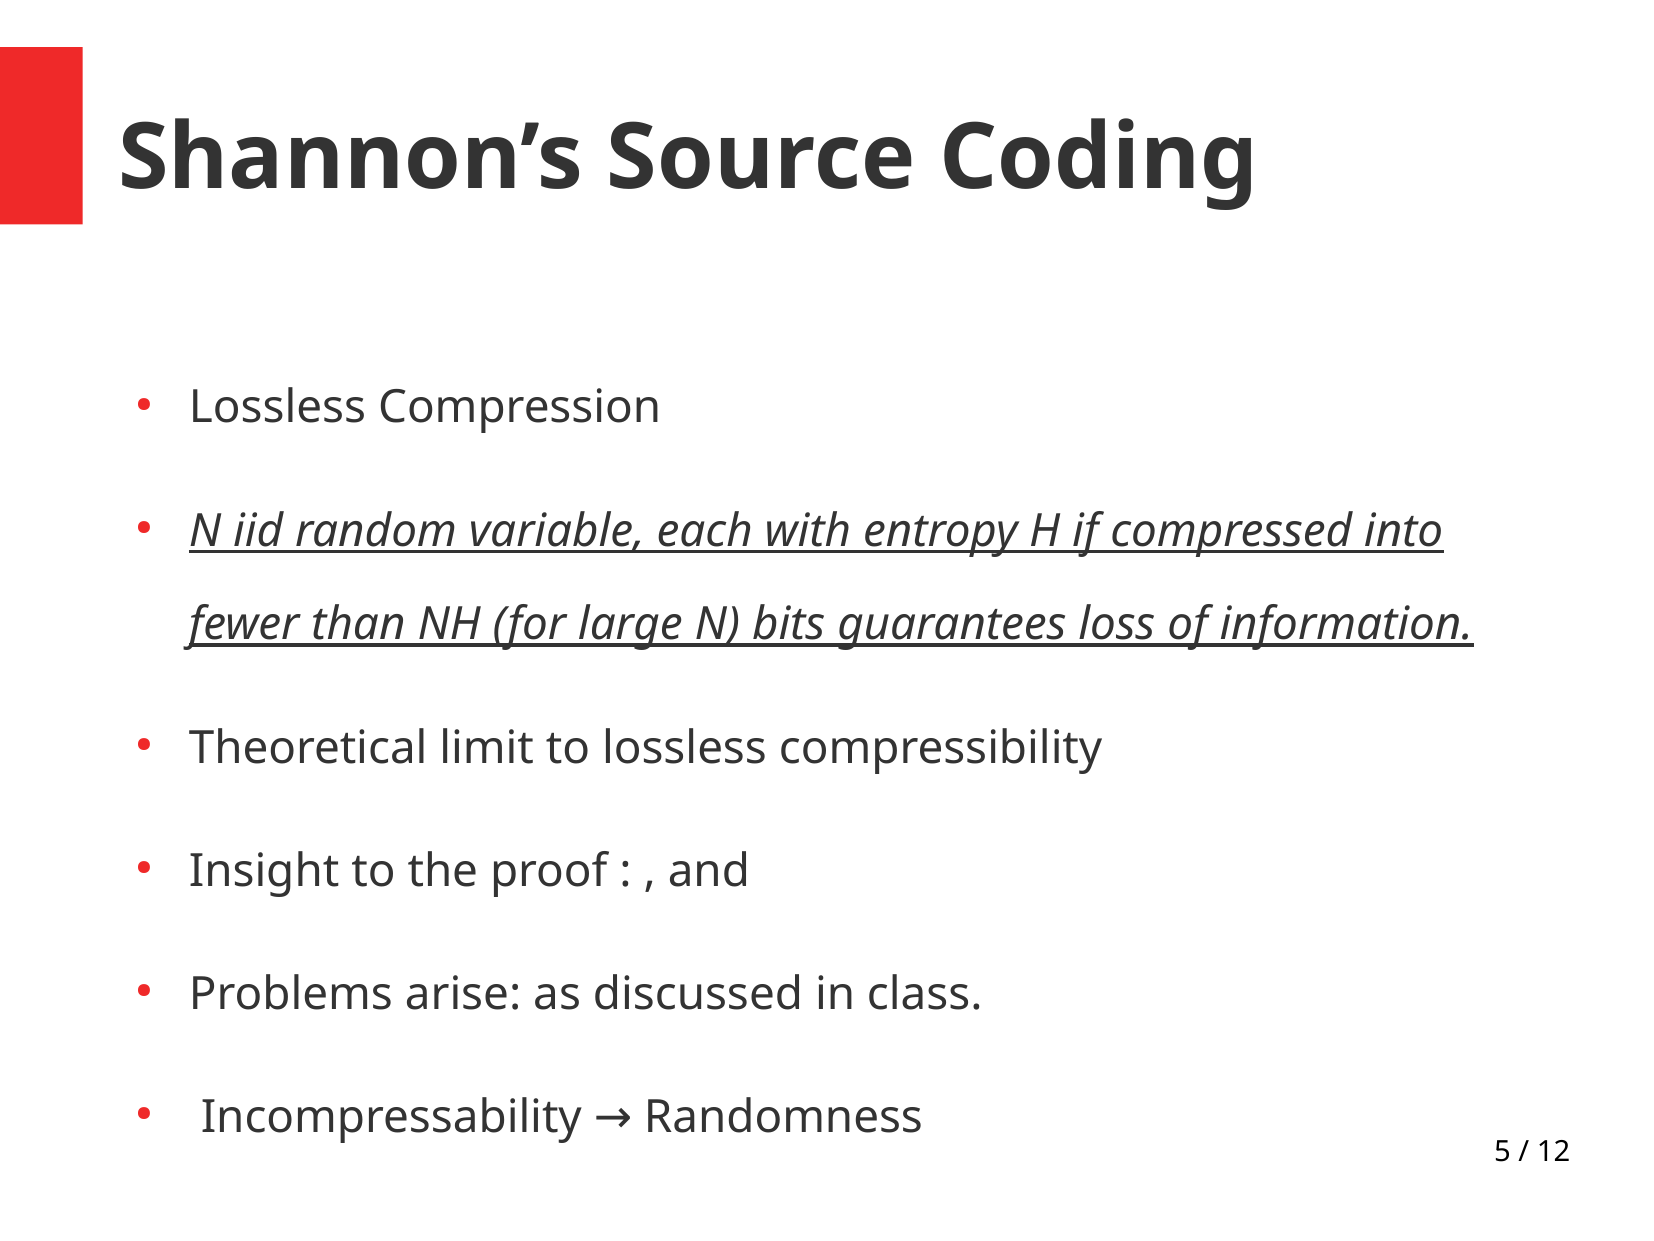

# Shannon’s Source Coding
Lossless Compression
N iid random variable, each with entropy H if compressed into fewer than NH (for large N) bits guarantees loss of information.
Theoretical limit to lossless compressibility
Insight to the proof : , and
Problems arise: as discussed in class.
 Incompressability → Randomness
5